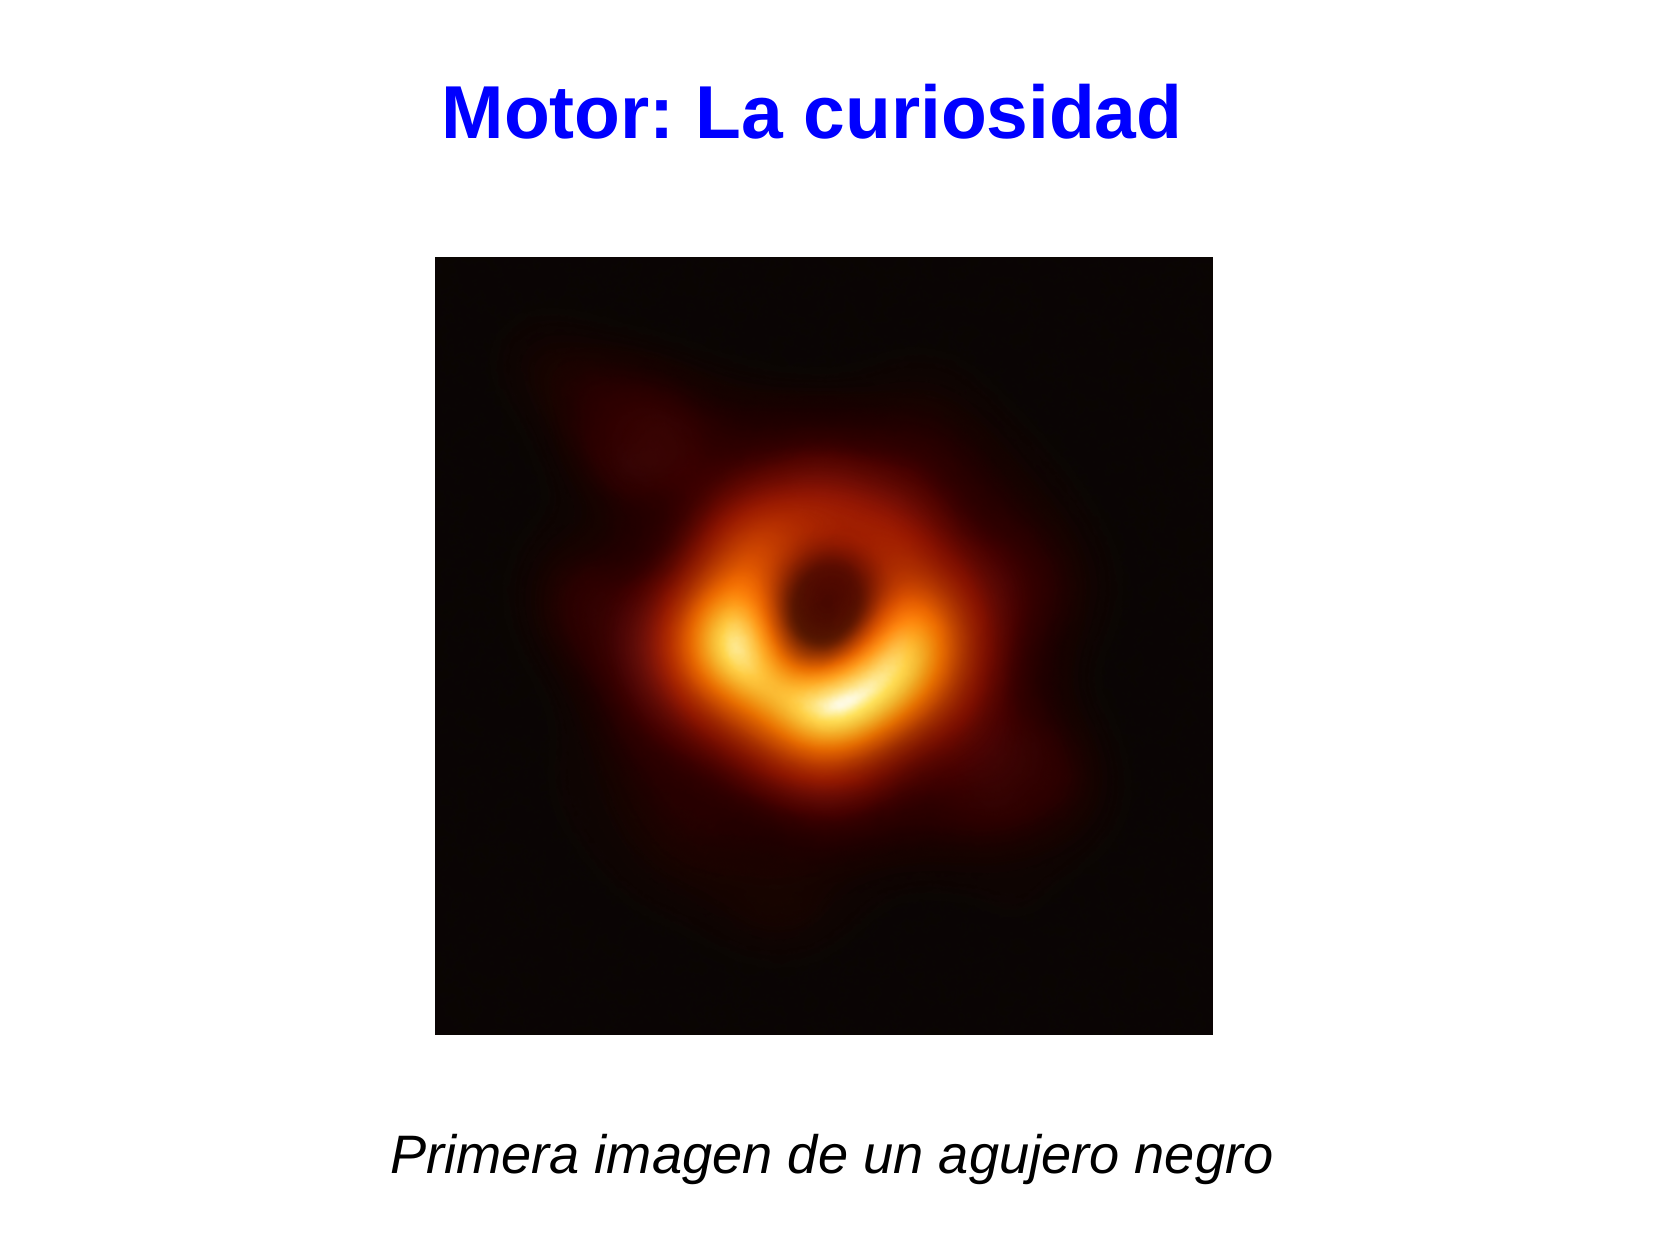

Motor: La curiosidad
Primera imagen de un agujero negro